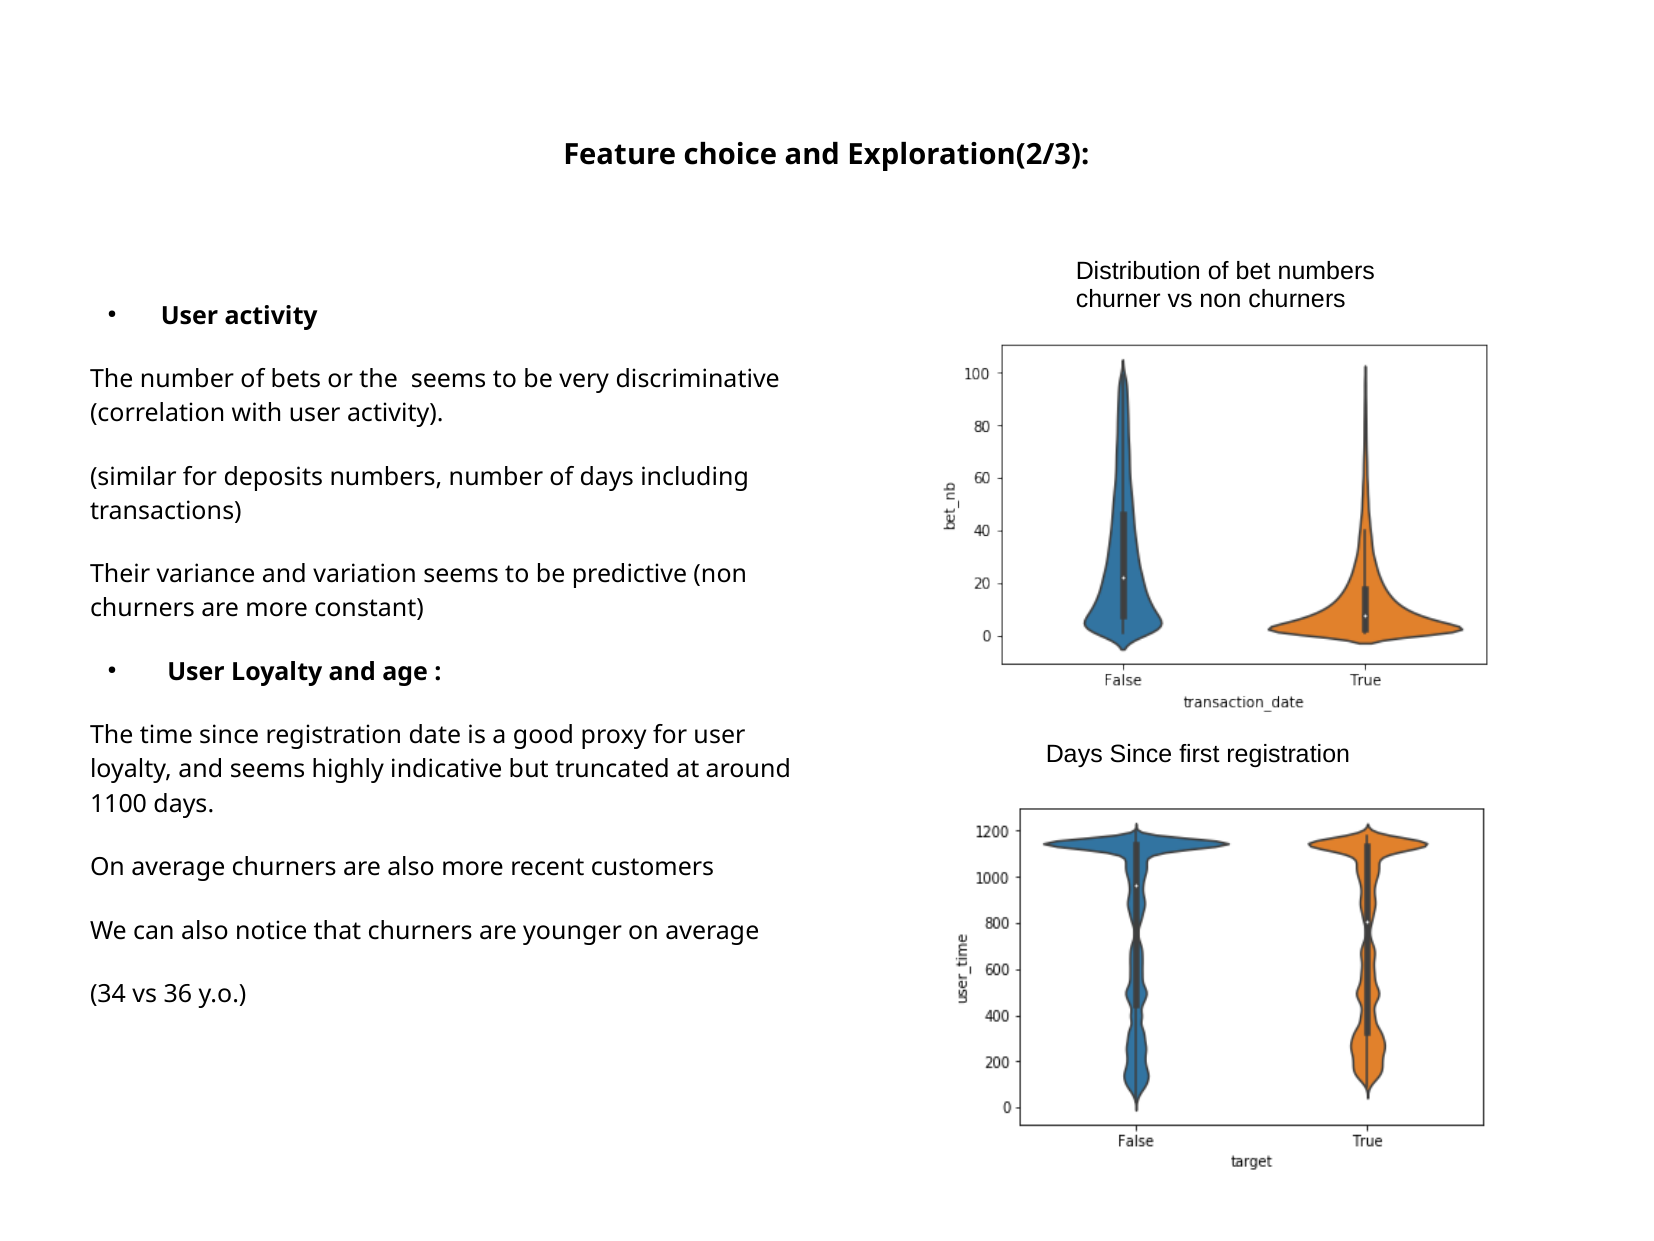

# Feature choice and Exploration(2/3):
Distribution of bet numbers churner vs non churners
User activity
The number of bets or the seems to be very discriminative (correlation with user activity).
(similar for deposits numbers, number of days including transactions)
Their variance and variation seems to be predictive (non churners are more constant)
 User Loyalty and age :
The time since registration date is a good proxy for user loyalty, and seems highly indicative but truncated at around 1100 days.
On average churners are also more recent customers
We can also notice that churners are younger on average
(34 vs 36 y.o.)
Days Since first registration